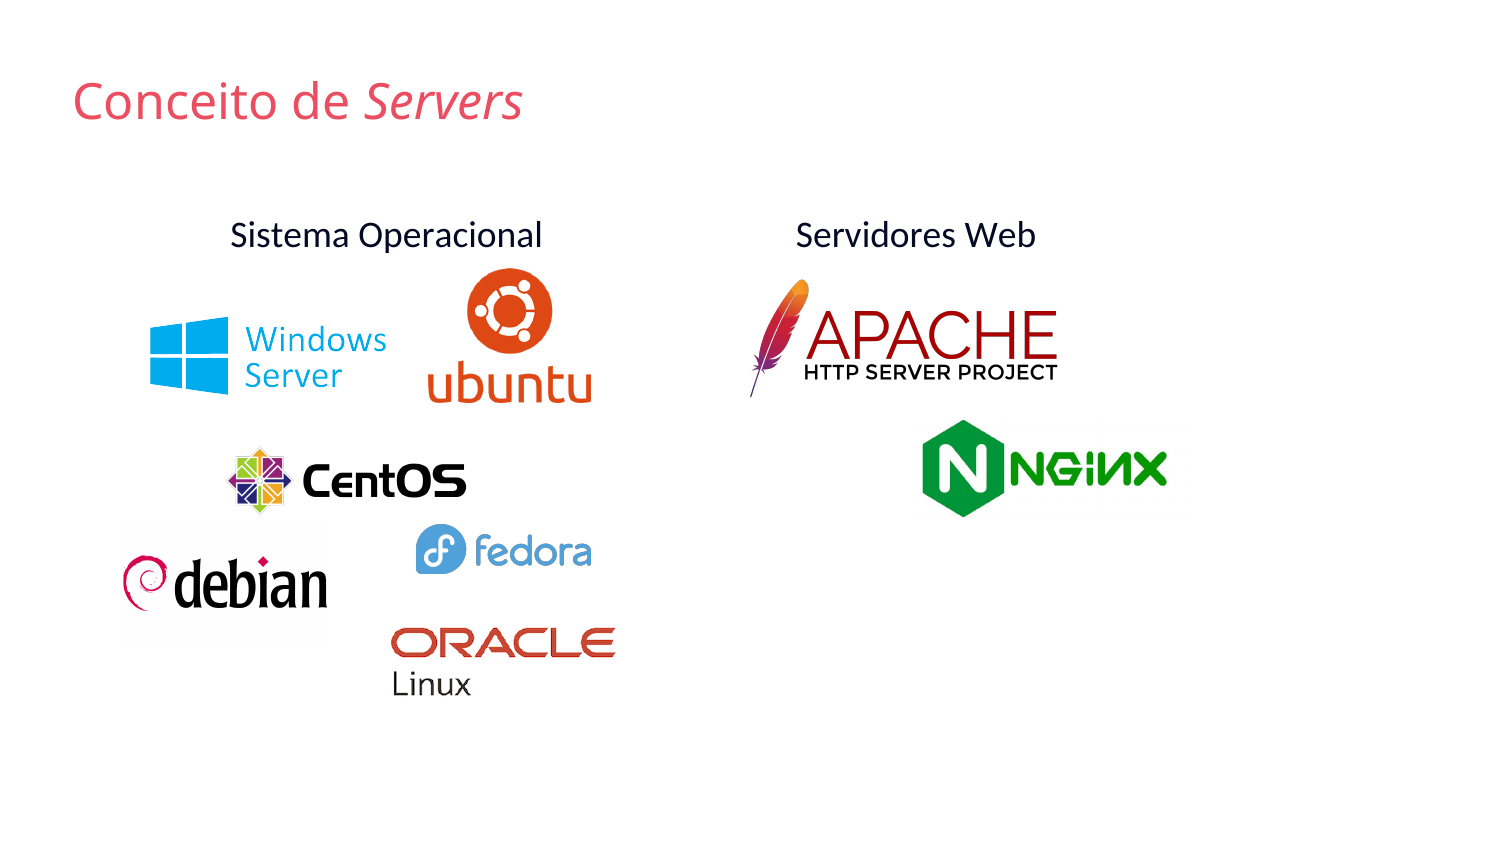

Conceito de Servers
Sistema Operacional
Servidores Web